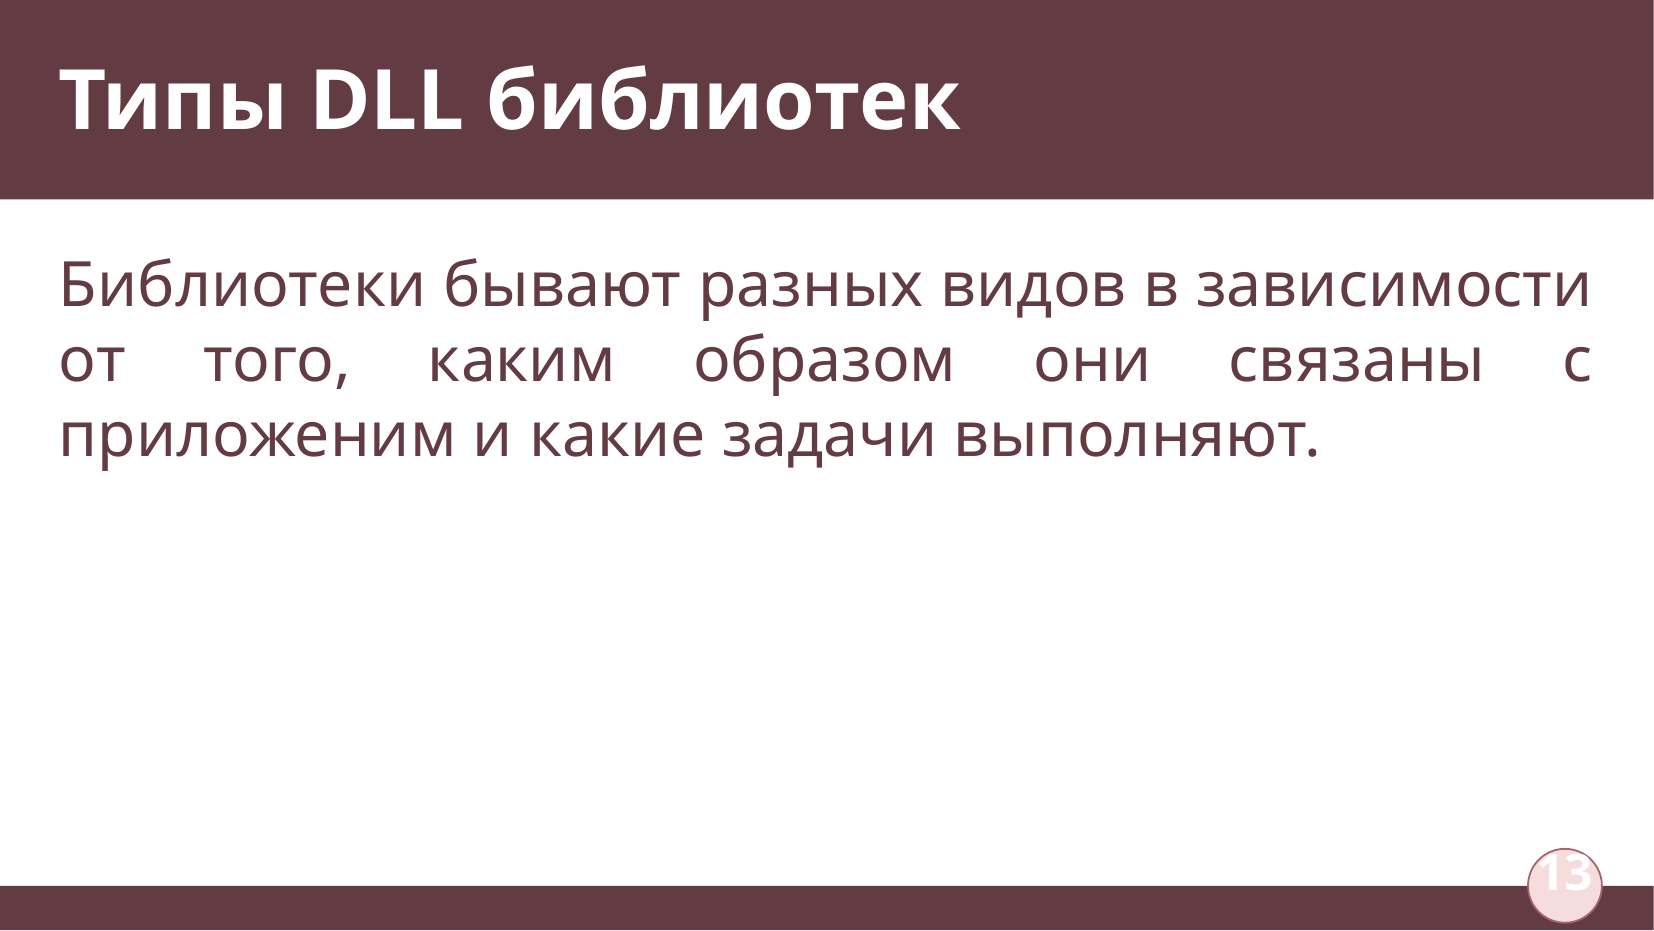

# Типы DLL библиотек
Библиотеки бывают разных видов в зависимости от того, каким образом они связаны с приложеним и какие задачи выполняют.